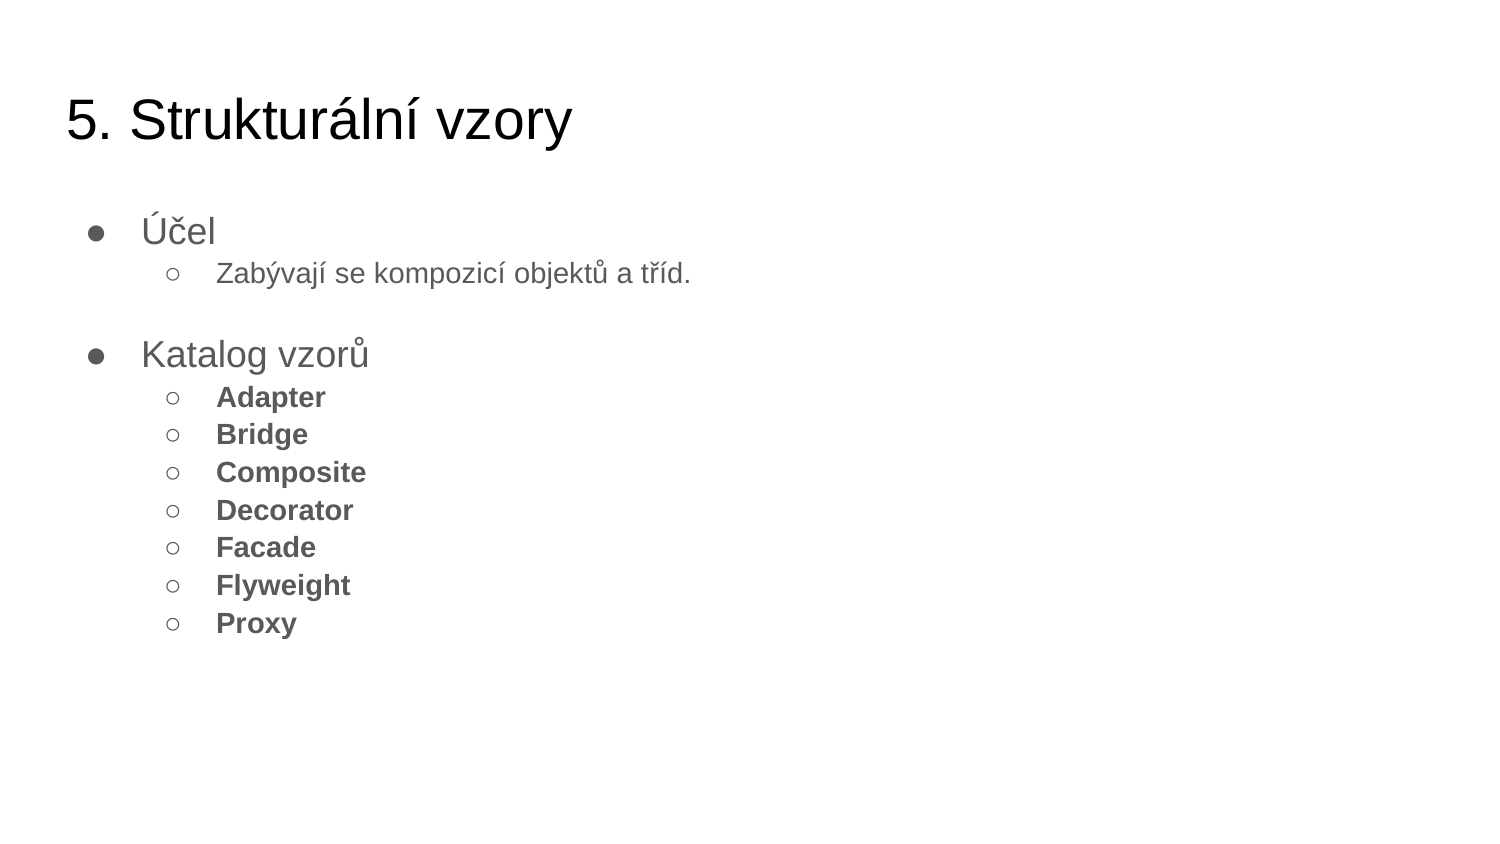

# 5. Strukturální vzory
Účel
Zabývají se kompozicí objektů a tříd.
Katalog vzorů
Adapter
Bridge
Composite
Decorator
Facade
Flyweight
Proxy